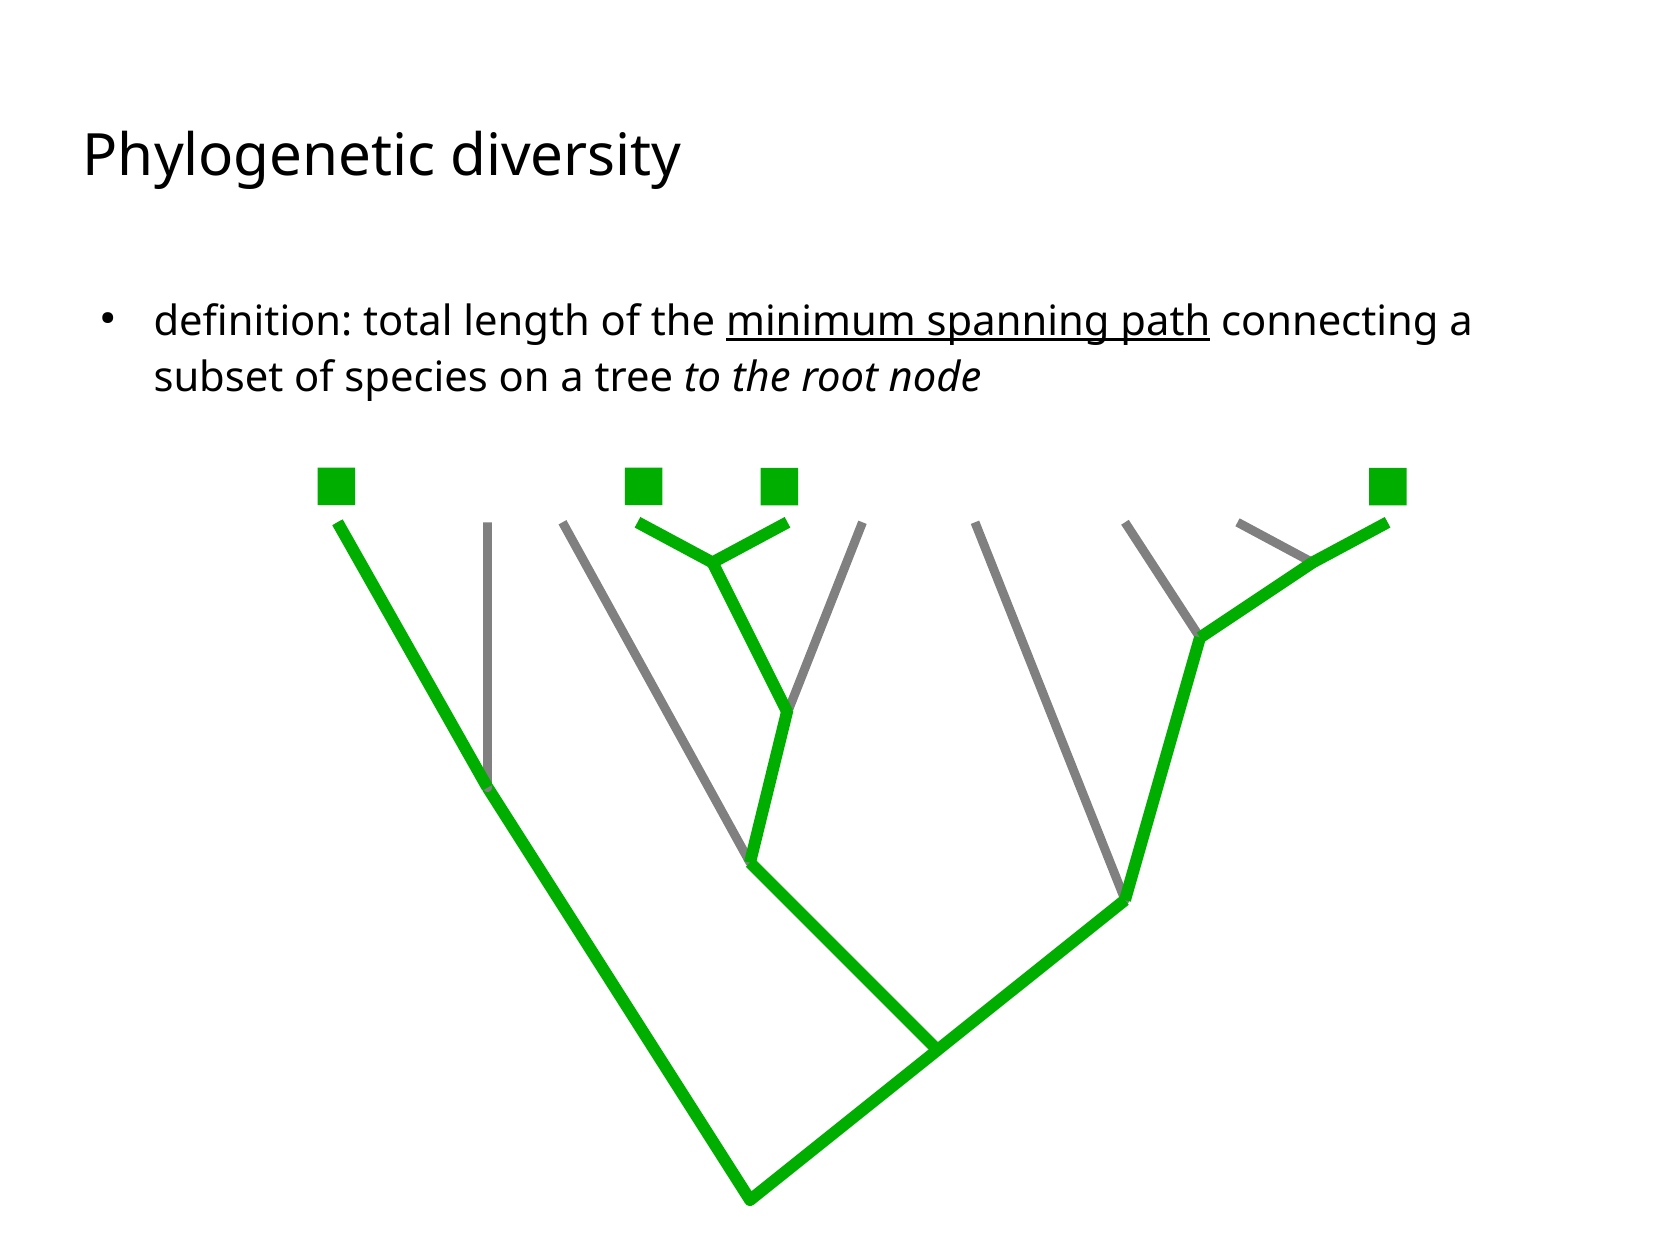

# Phylogenetic diversity
definition: total length of the minimum spanning path connecting a subset of species on a tree to the root node